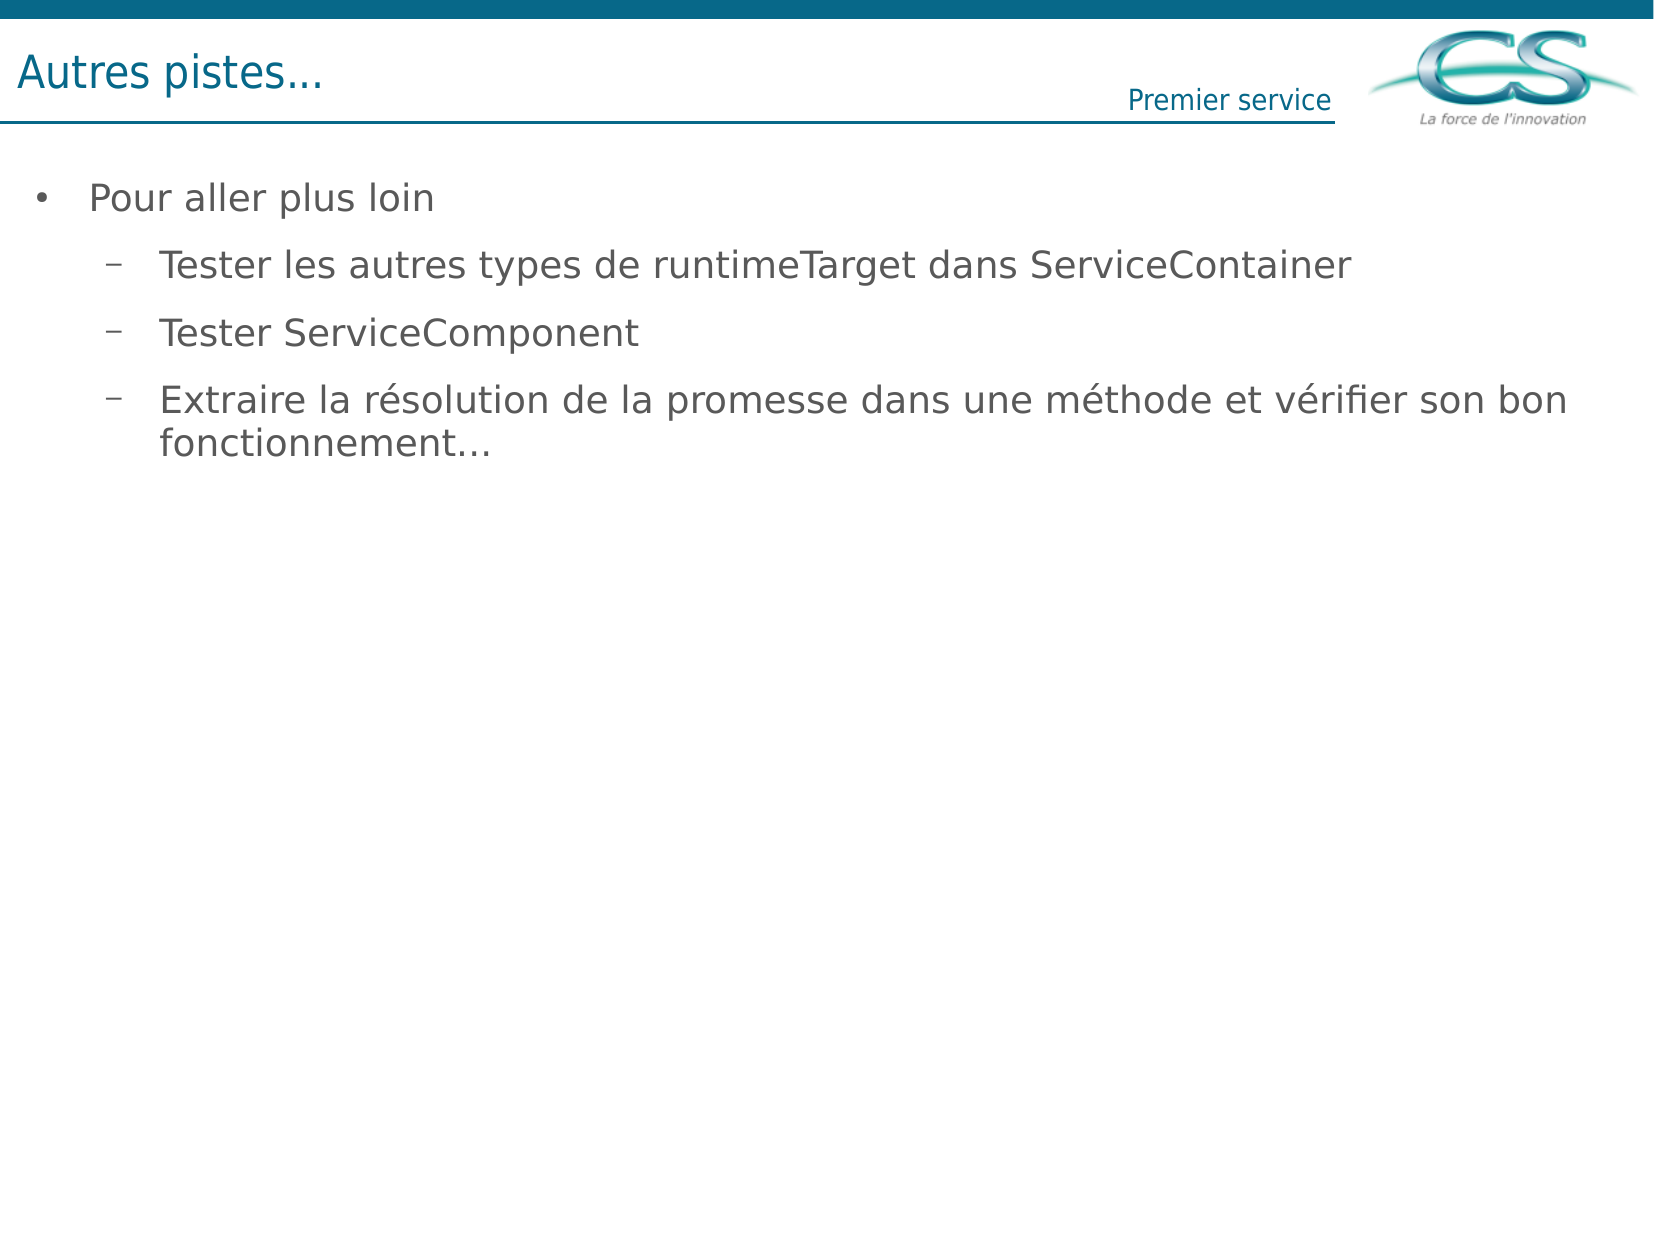

Autres pistes...
Premier service
# Pour aller plus loin
Tester les autres types de runtimeTarget dans ServiceContainer
Tester ServiceComponent
Extraire la résolution de la promesse dans une méthode et vérifier son bon fonctionnement...